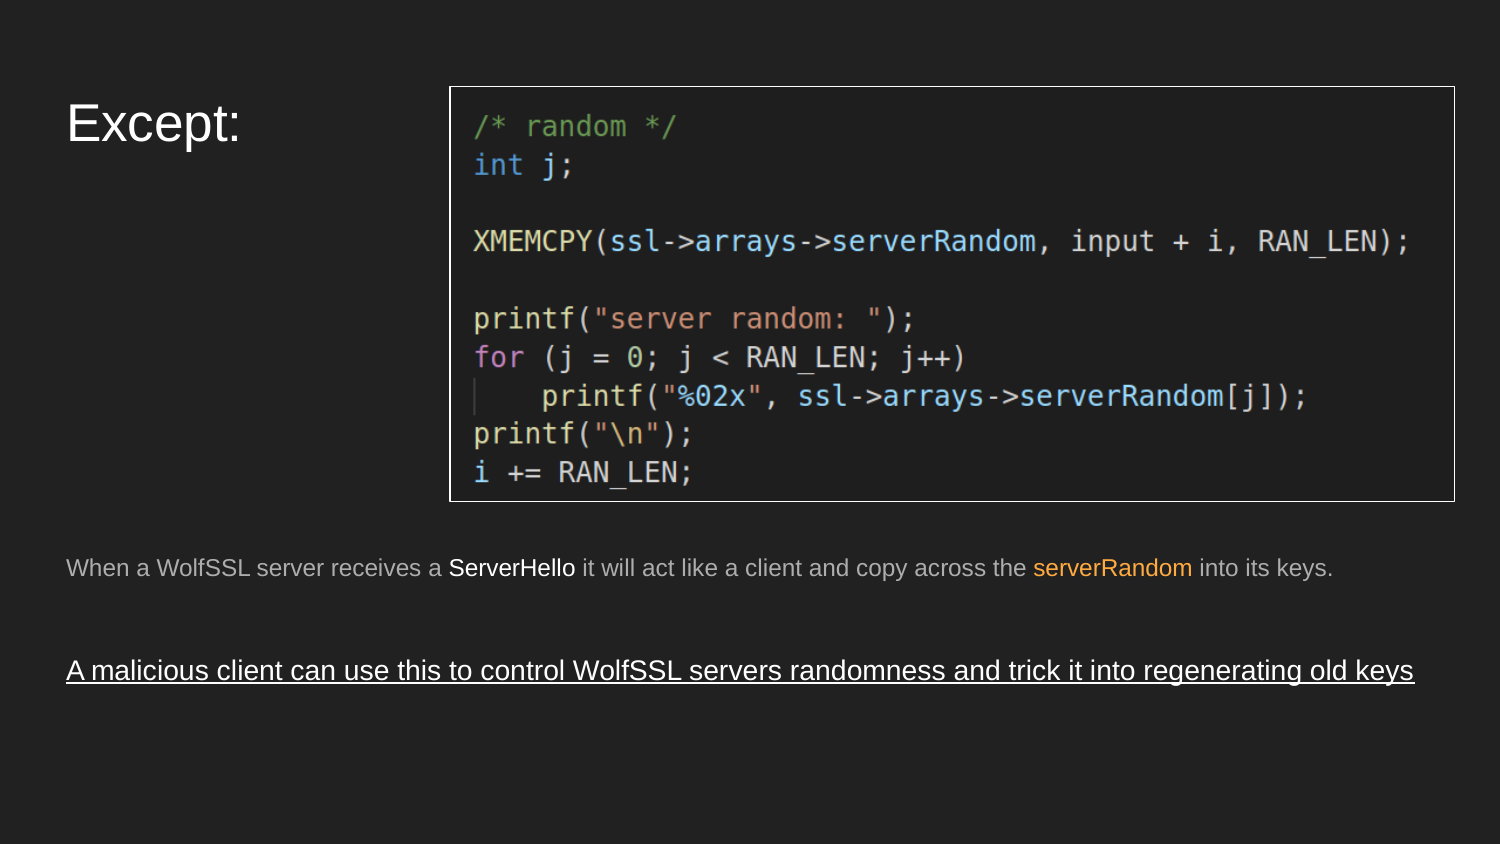

# Except:
When a WolfSSL server receives a ServerHello it will act like a client and copy across the serverRandom into its keys.
A malicious client can use this to control WolfSSL servers randomness and trick it into regenerating old keys